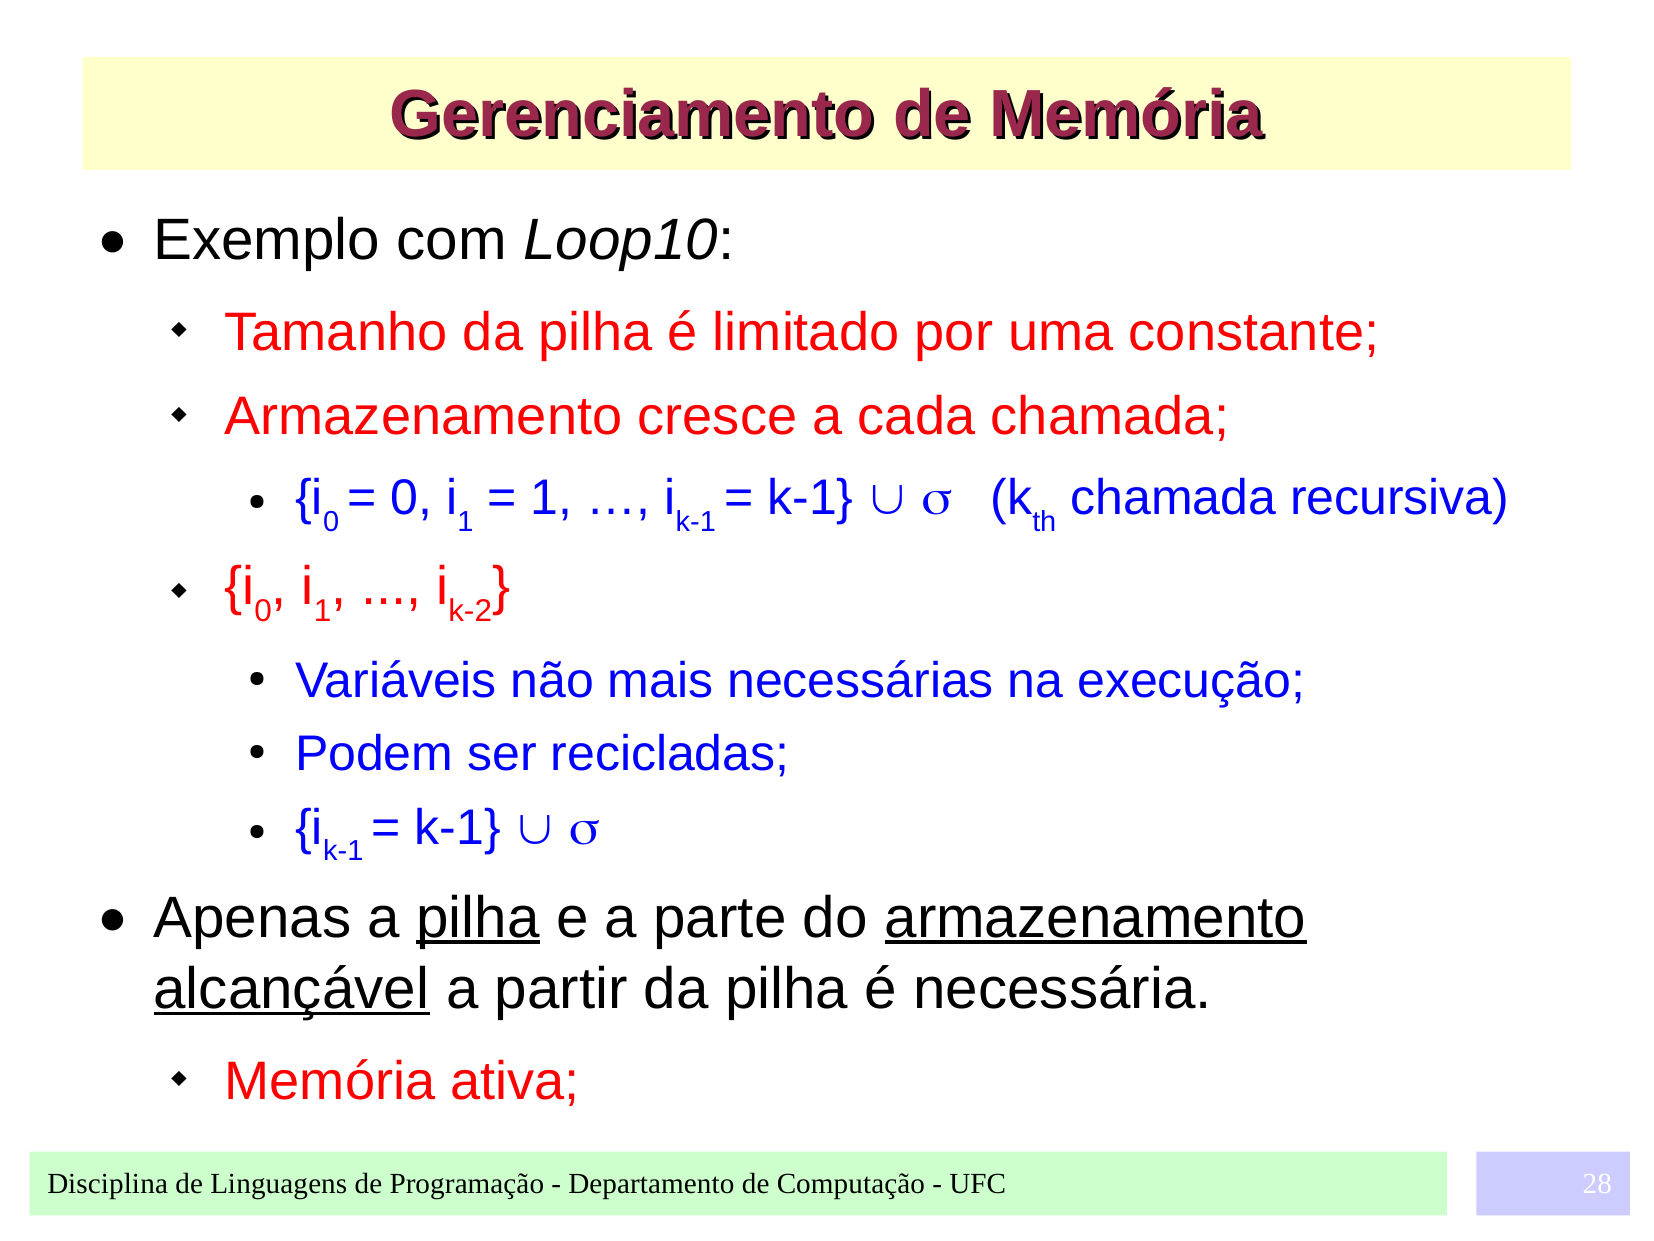

# Gerenciamento de Memória
Exemplo com Loop10:
Tamanho da pilha é limitado por uma constante;
Armazenamento cresce a cada chamada;
{i0 = 0, i1 = 1, …, ik-1 = k-1}   (kth chamada recursiva)
{i0, i1, ..., ik-2}
Variáveis não mais necessárias na execução;
Podem ser recicladas;
{ik-1 = k-1}  
Apenas a pilha e a parte do armazenamento alcançável a partir da pilha é necessária.
Memória ativa;
Disciplina de Linguagens de Programação - Departamento de Computação - UFC
28